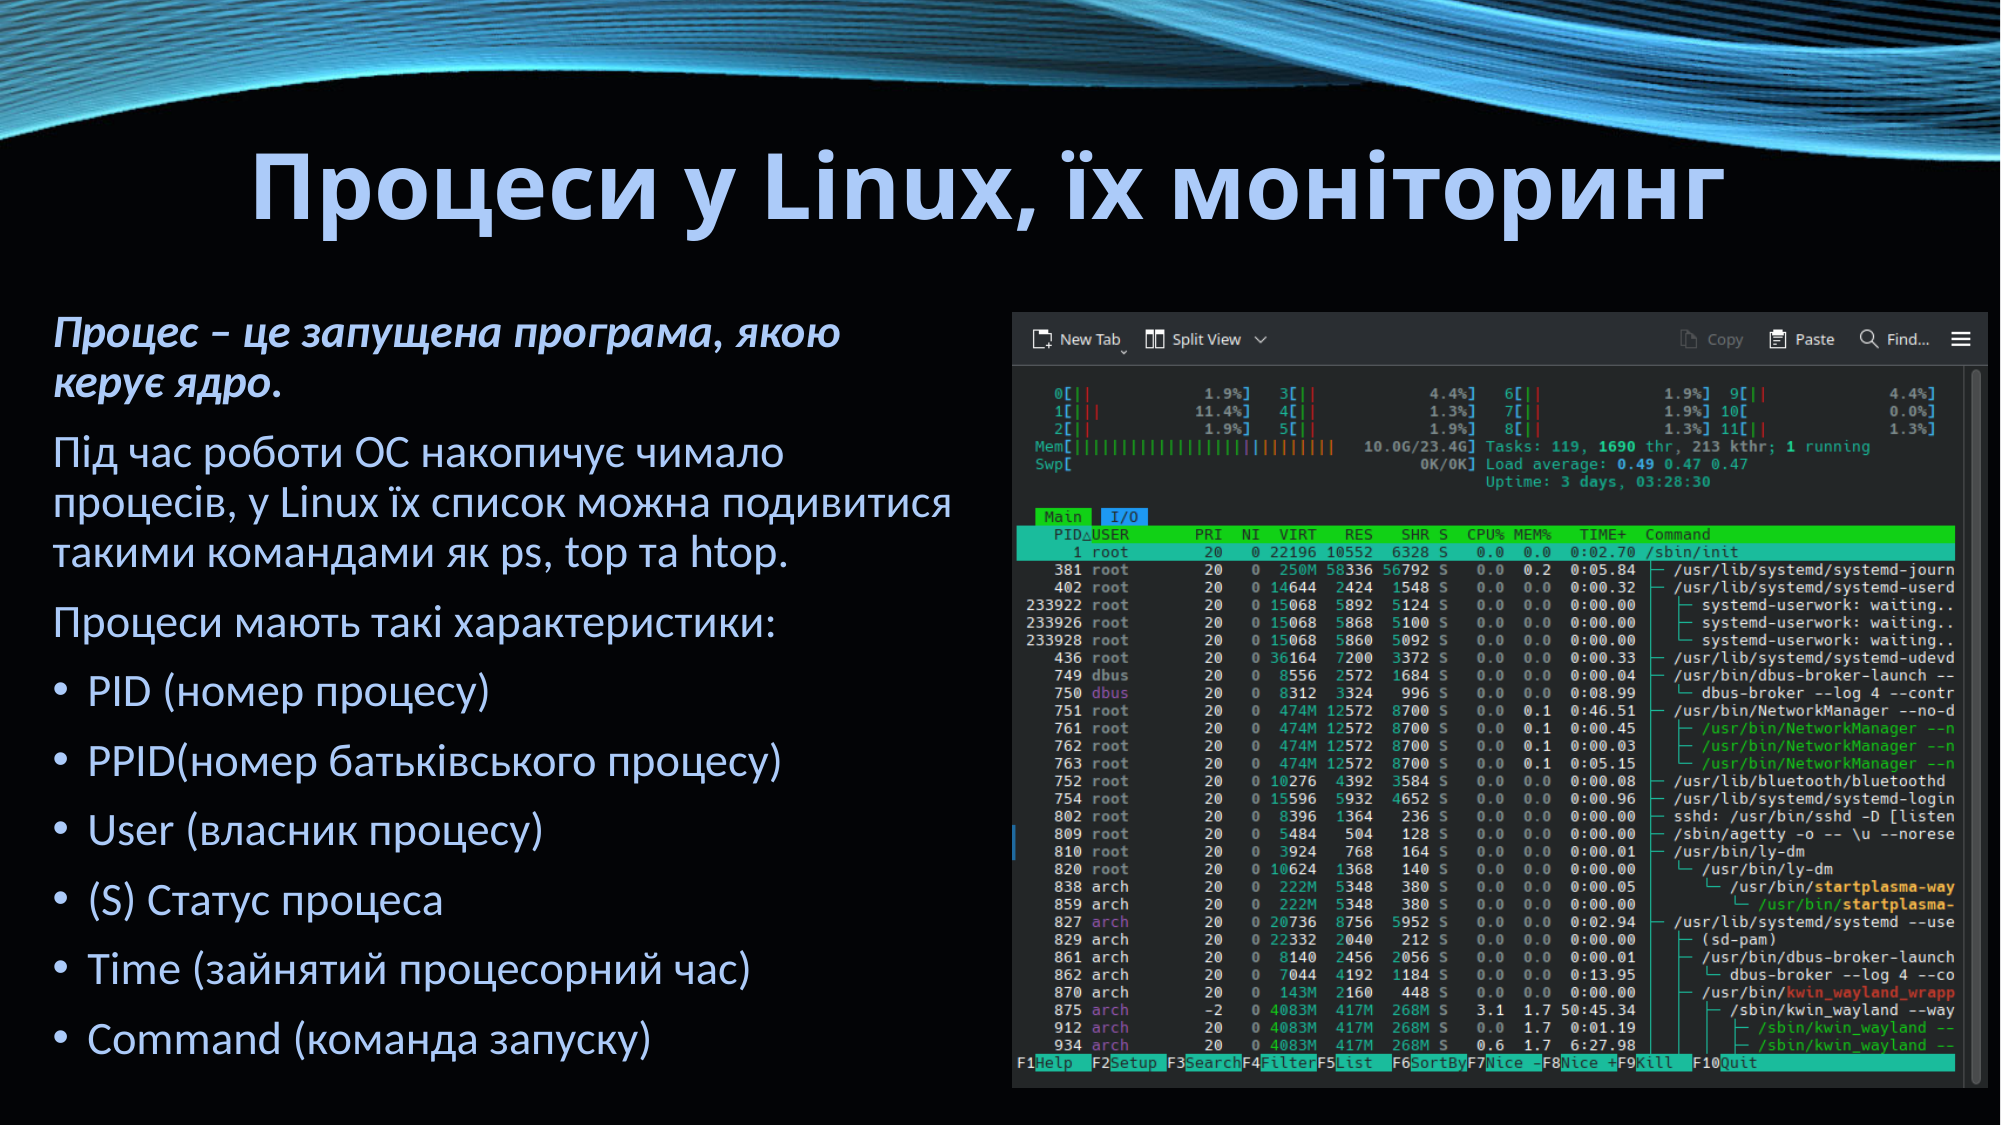

# Процеси у Linux, їх моніторинг
Процес – це запущена програма, якою керує ядро.
Під час роботи ОС накопичує чимало процесів, у Linux їх список можна подивитися такими командами як ps, top та htop.
Процеси мають такі характеристики:
PID (номер процесу)
PPID(номер батьківського процесу)
User (власник процесу)
(S) Статус процеса
Time (зайнятий процесорний час)
Command (команда запуску)